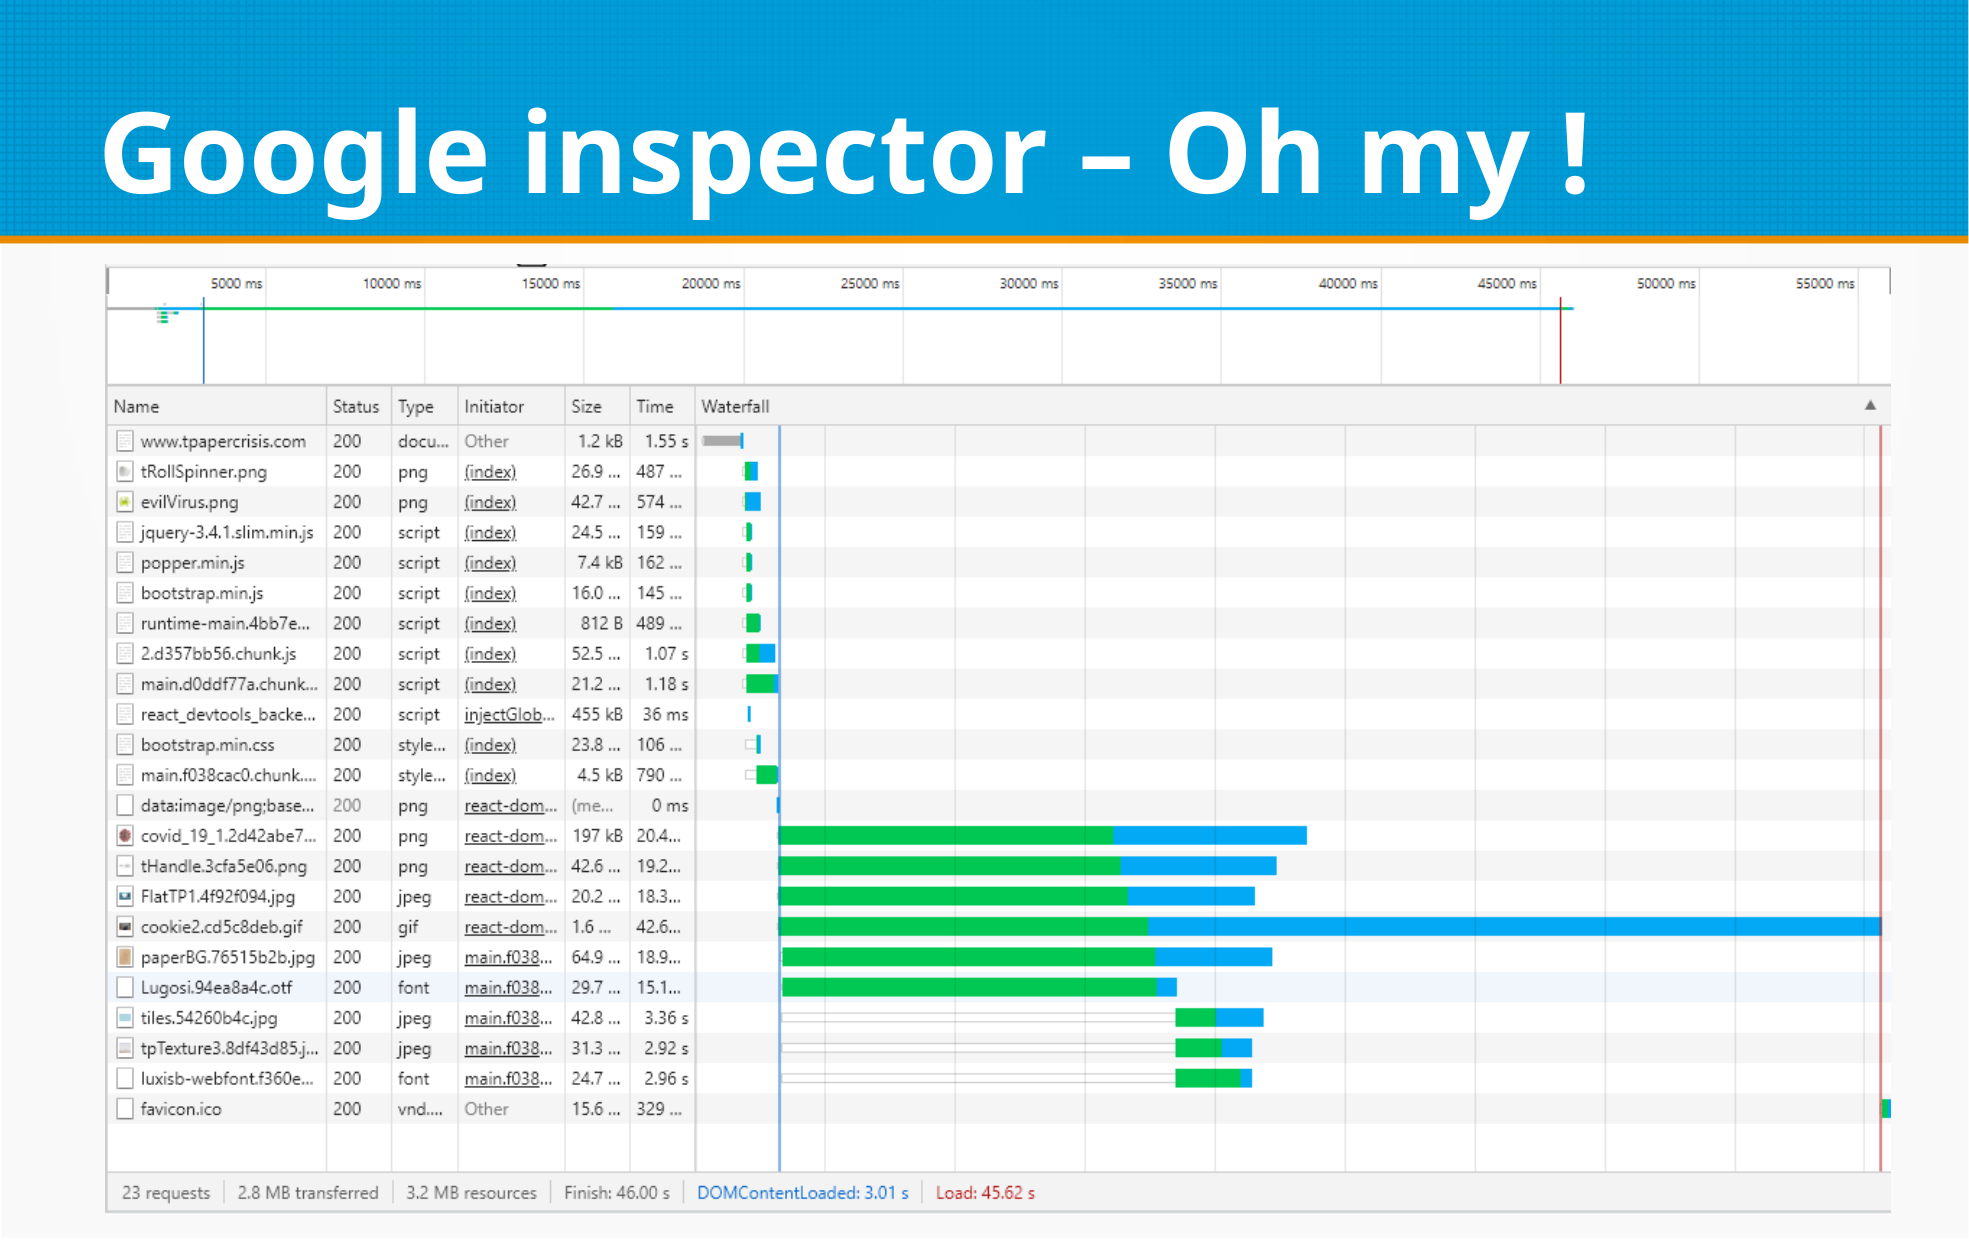

# Google inspector – Oh my !